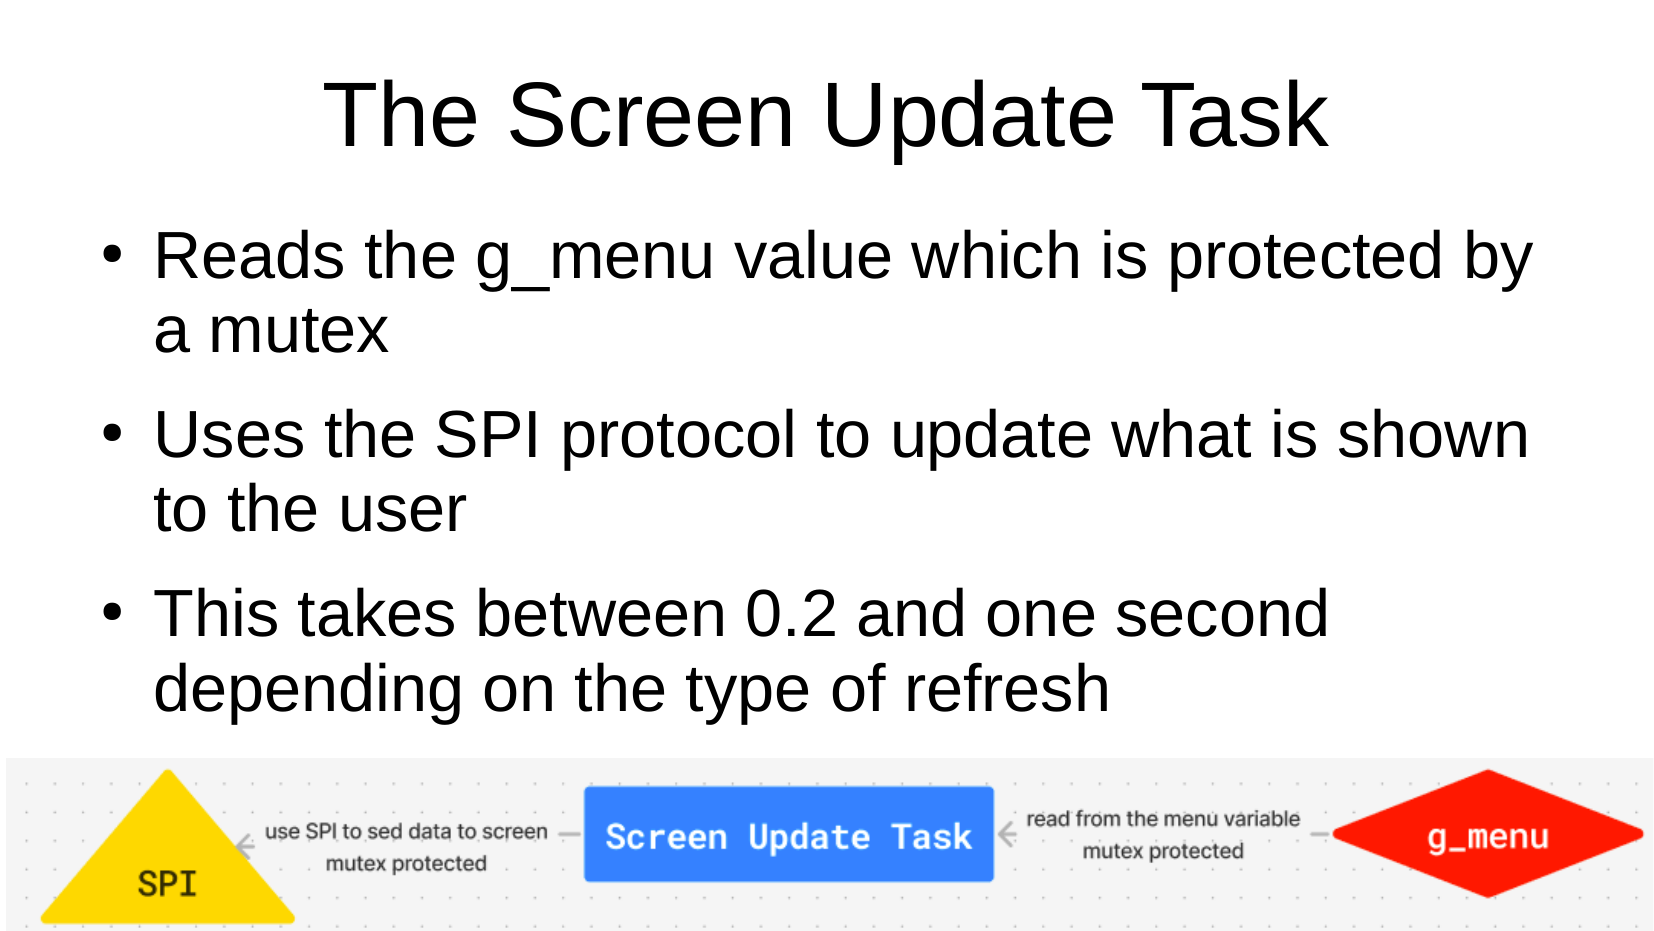

# The Screen Update Task
Reads the g_menu value which is protected by a mutex
Uses the SPI protocol to update what is shown to the user
This takes between 0.2 and one second depending on the type of refresh